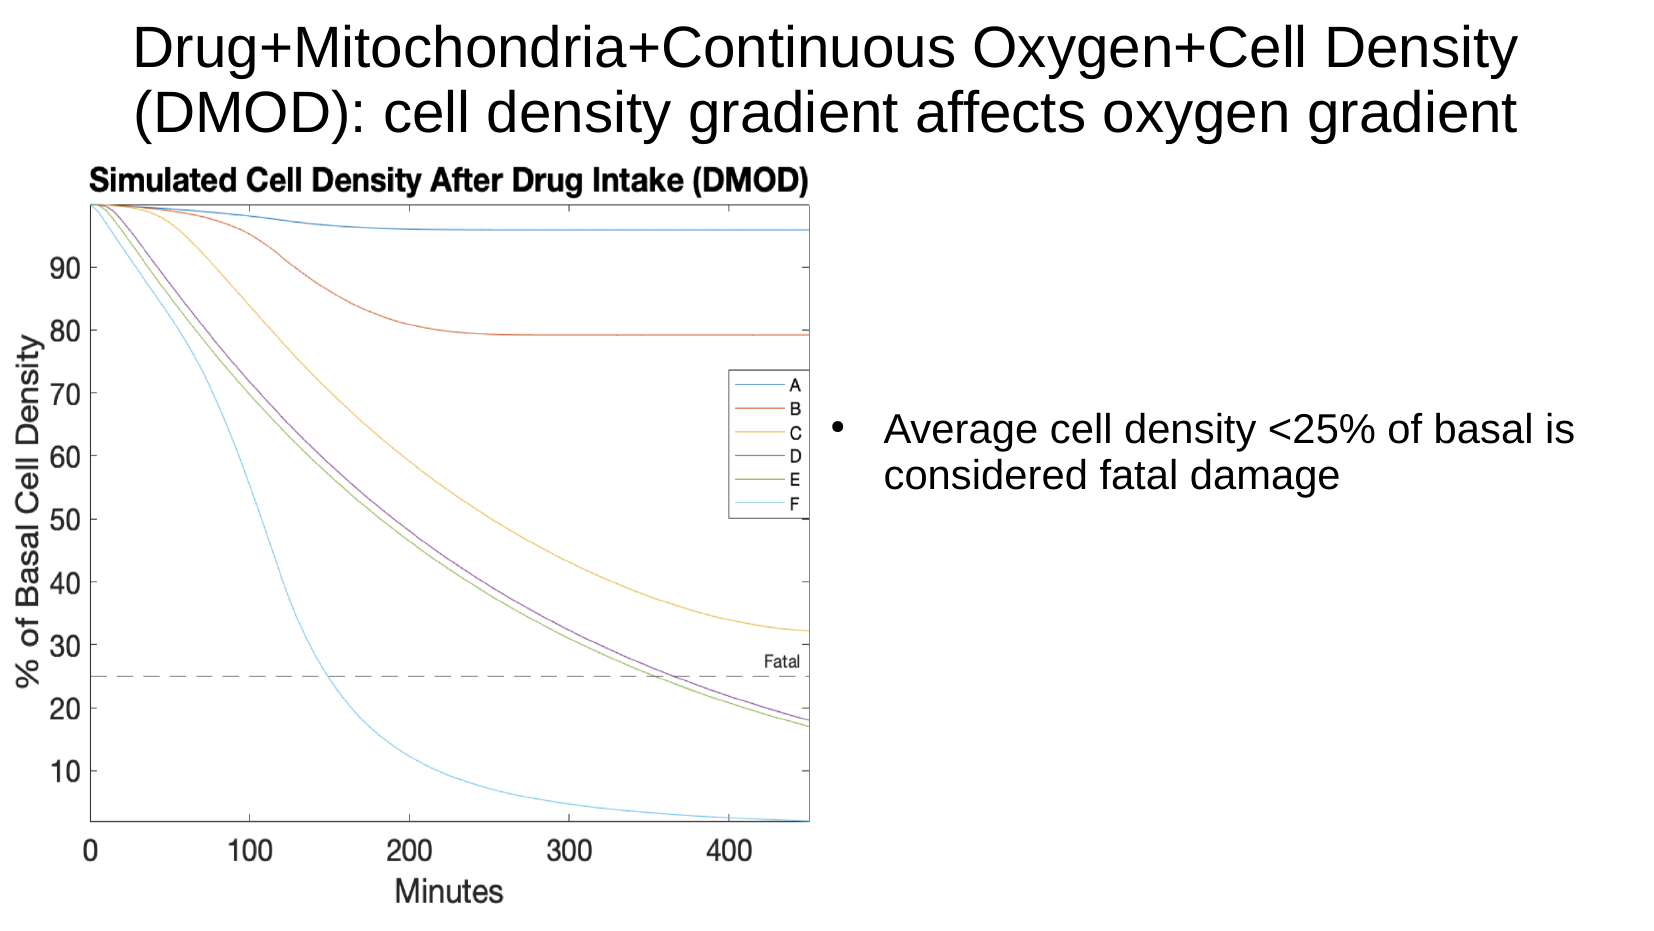

# Drug+Mitochondria+Continuous Oxygen+Cell Density (DMOD): cell density gradient affects oxygen gradient
Average cell density <25% of basal is considered fatal damage